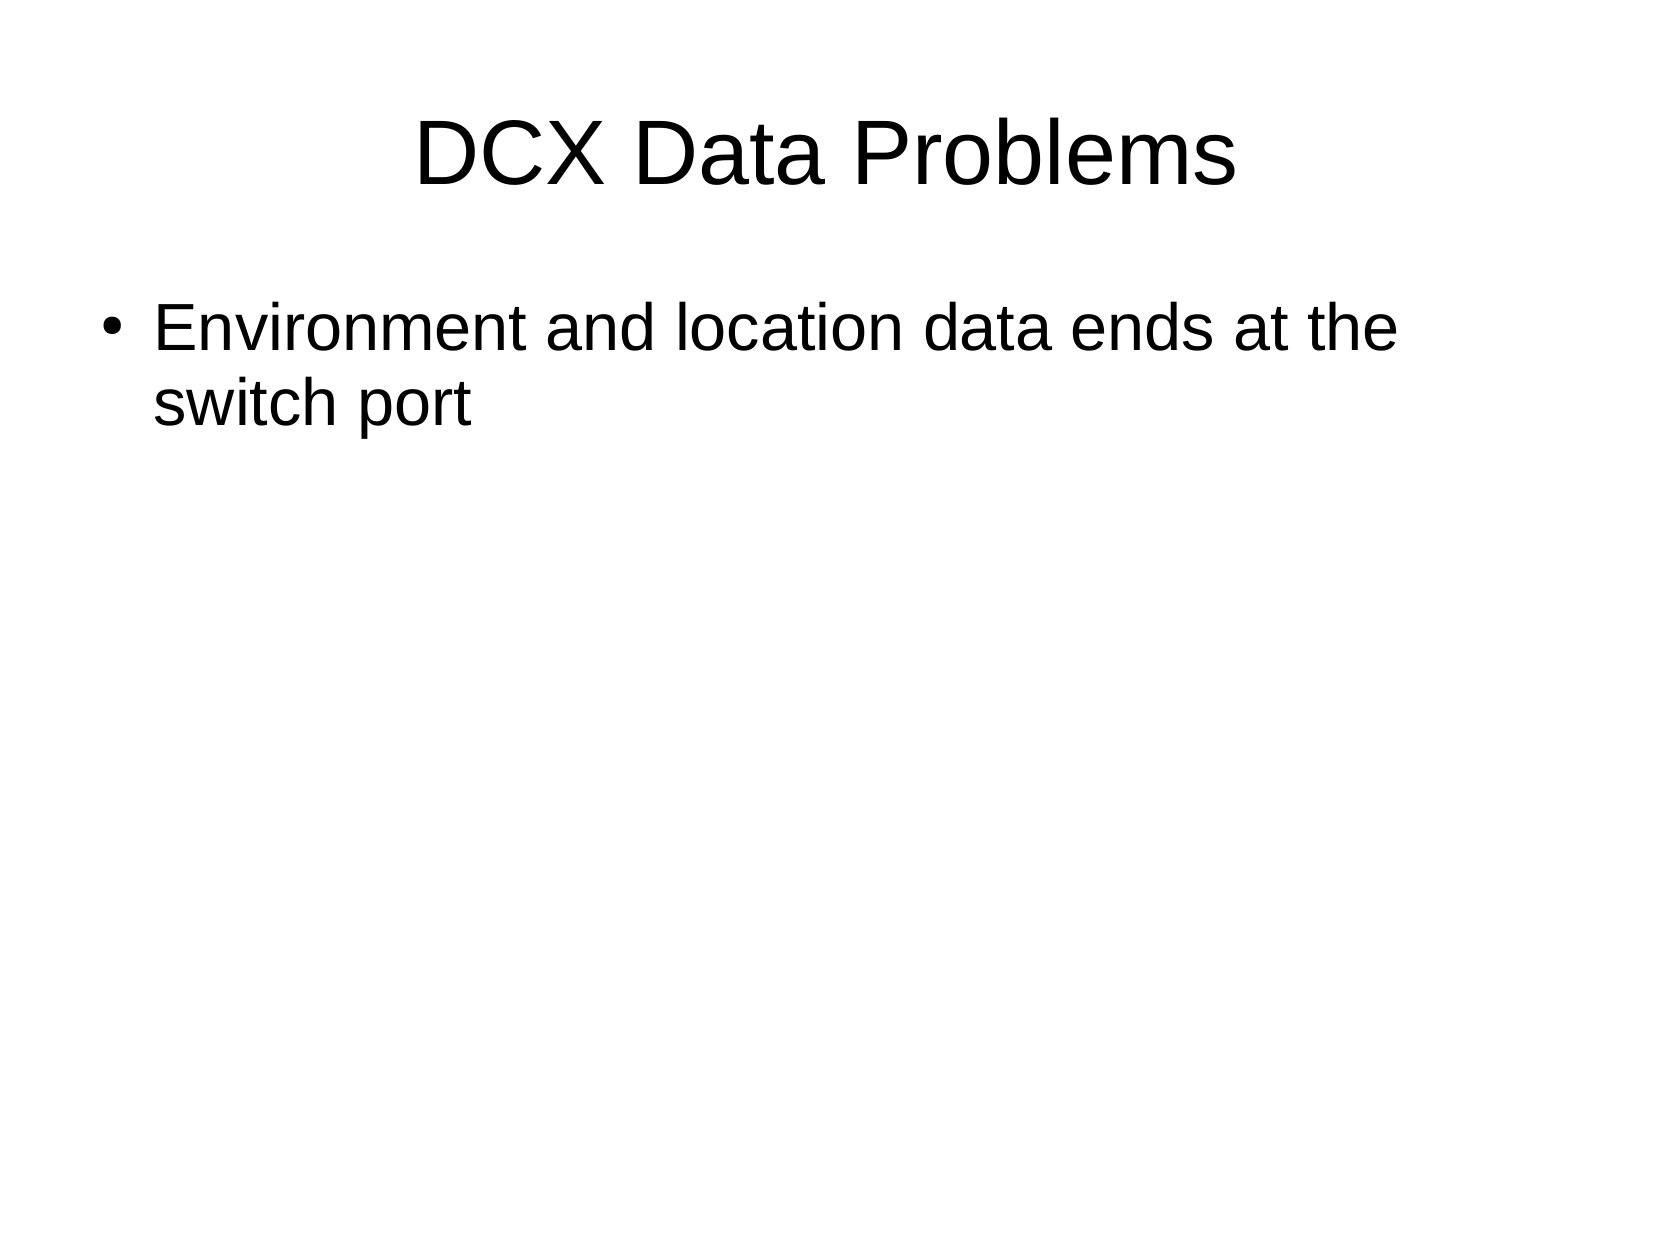

# DCX Data Problems
Environment and location data ends at the switch port